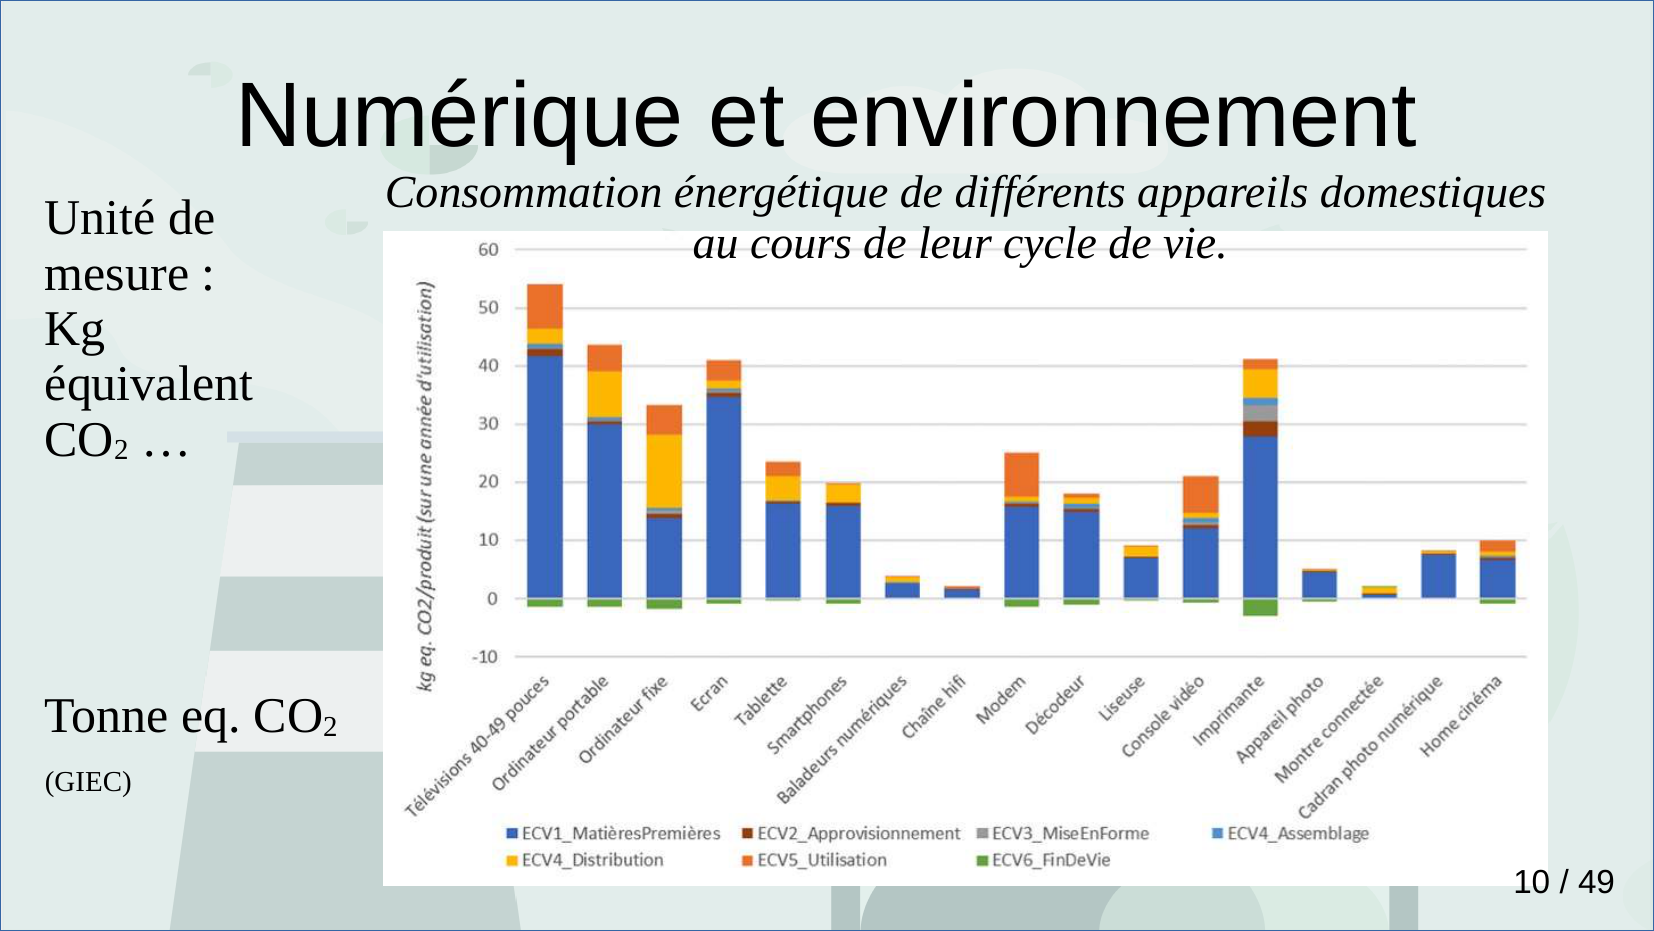

# Numérique et environnement
Consommation énergétique de différents appareils domestiques au cours de leur cycle de vie.
Unité de mesure :
Kg
équivalent
CO2 …
Tonne eq. CO2
(GIEC)